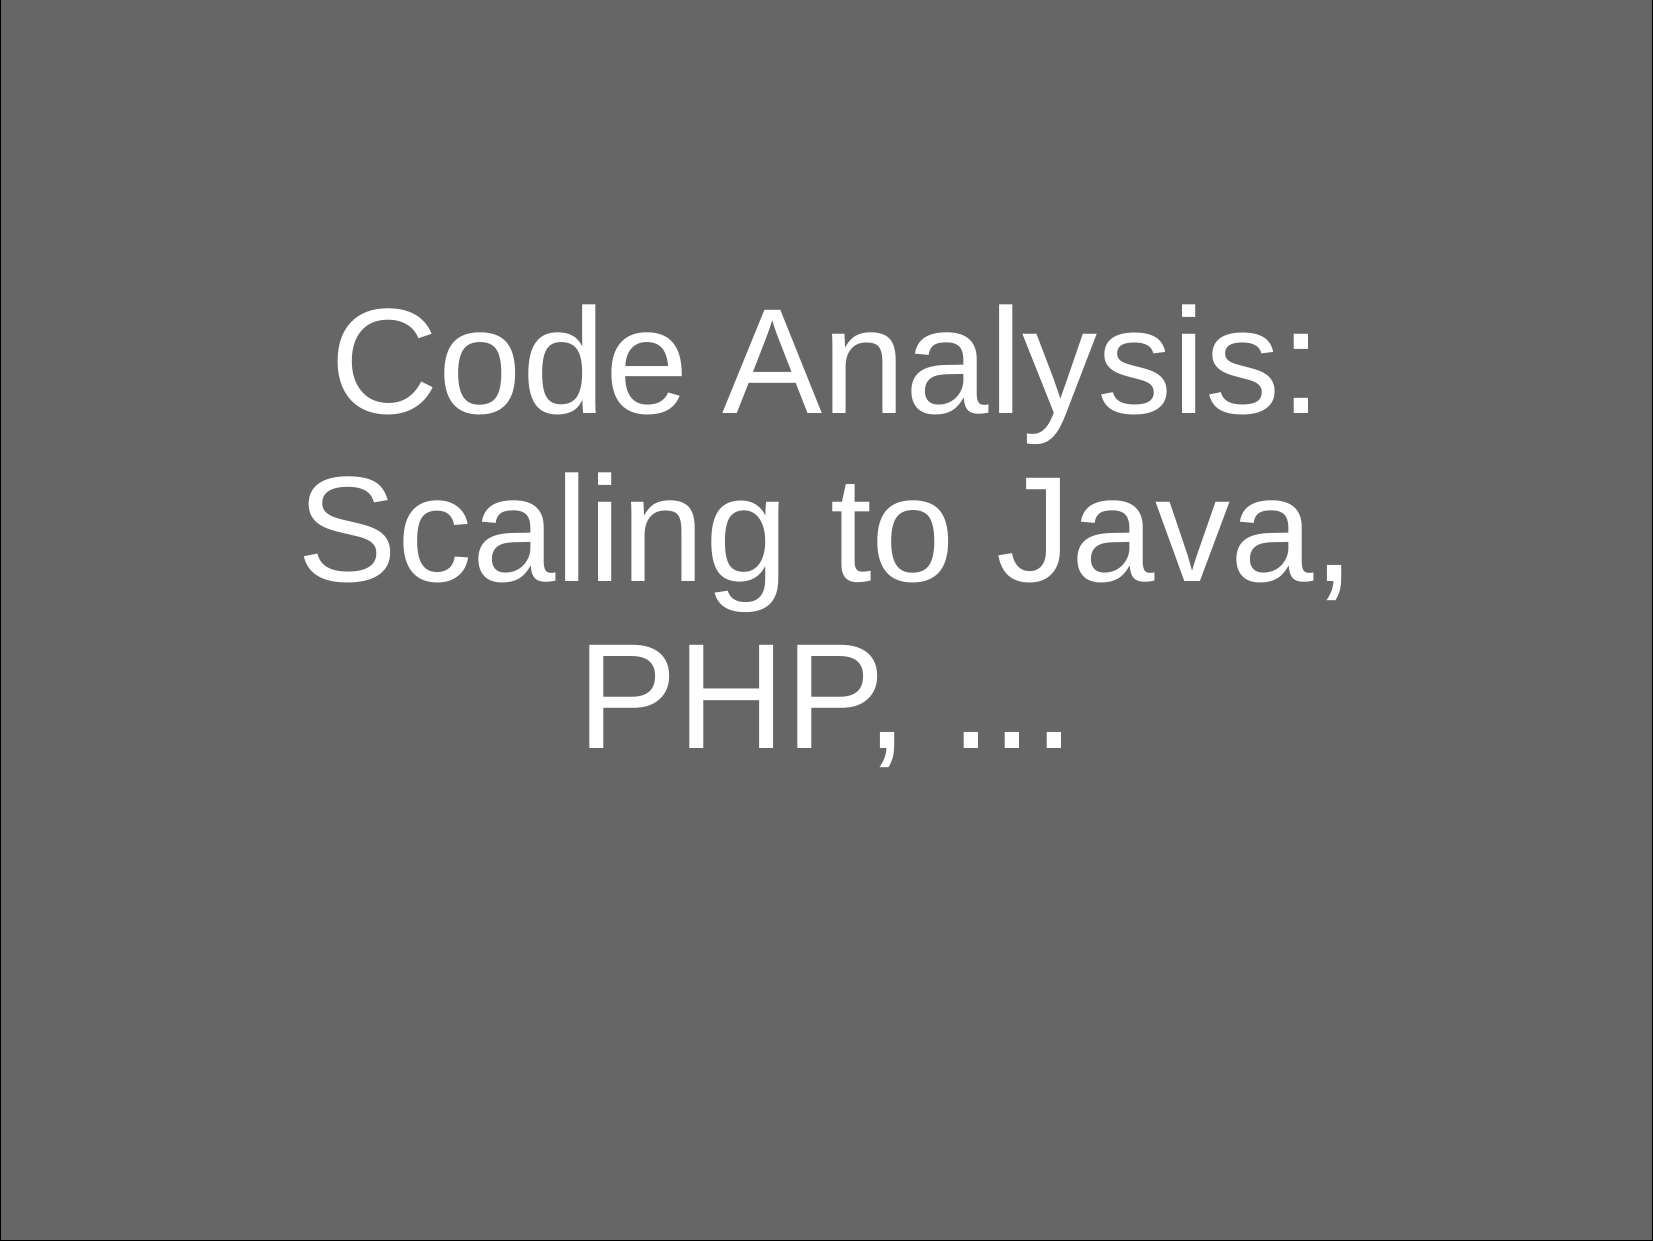

# Code Analysis:
Scaling to Java, PHP, ...
1